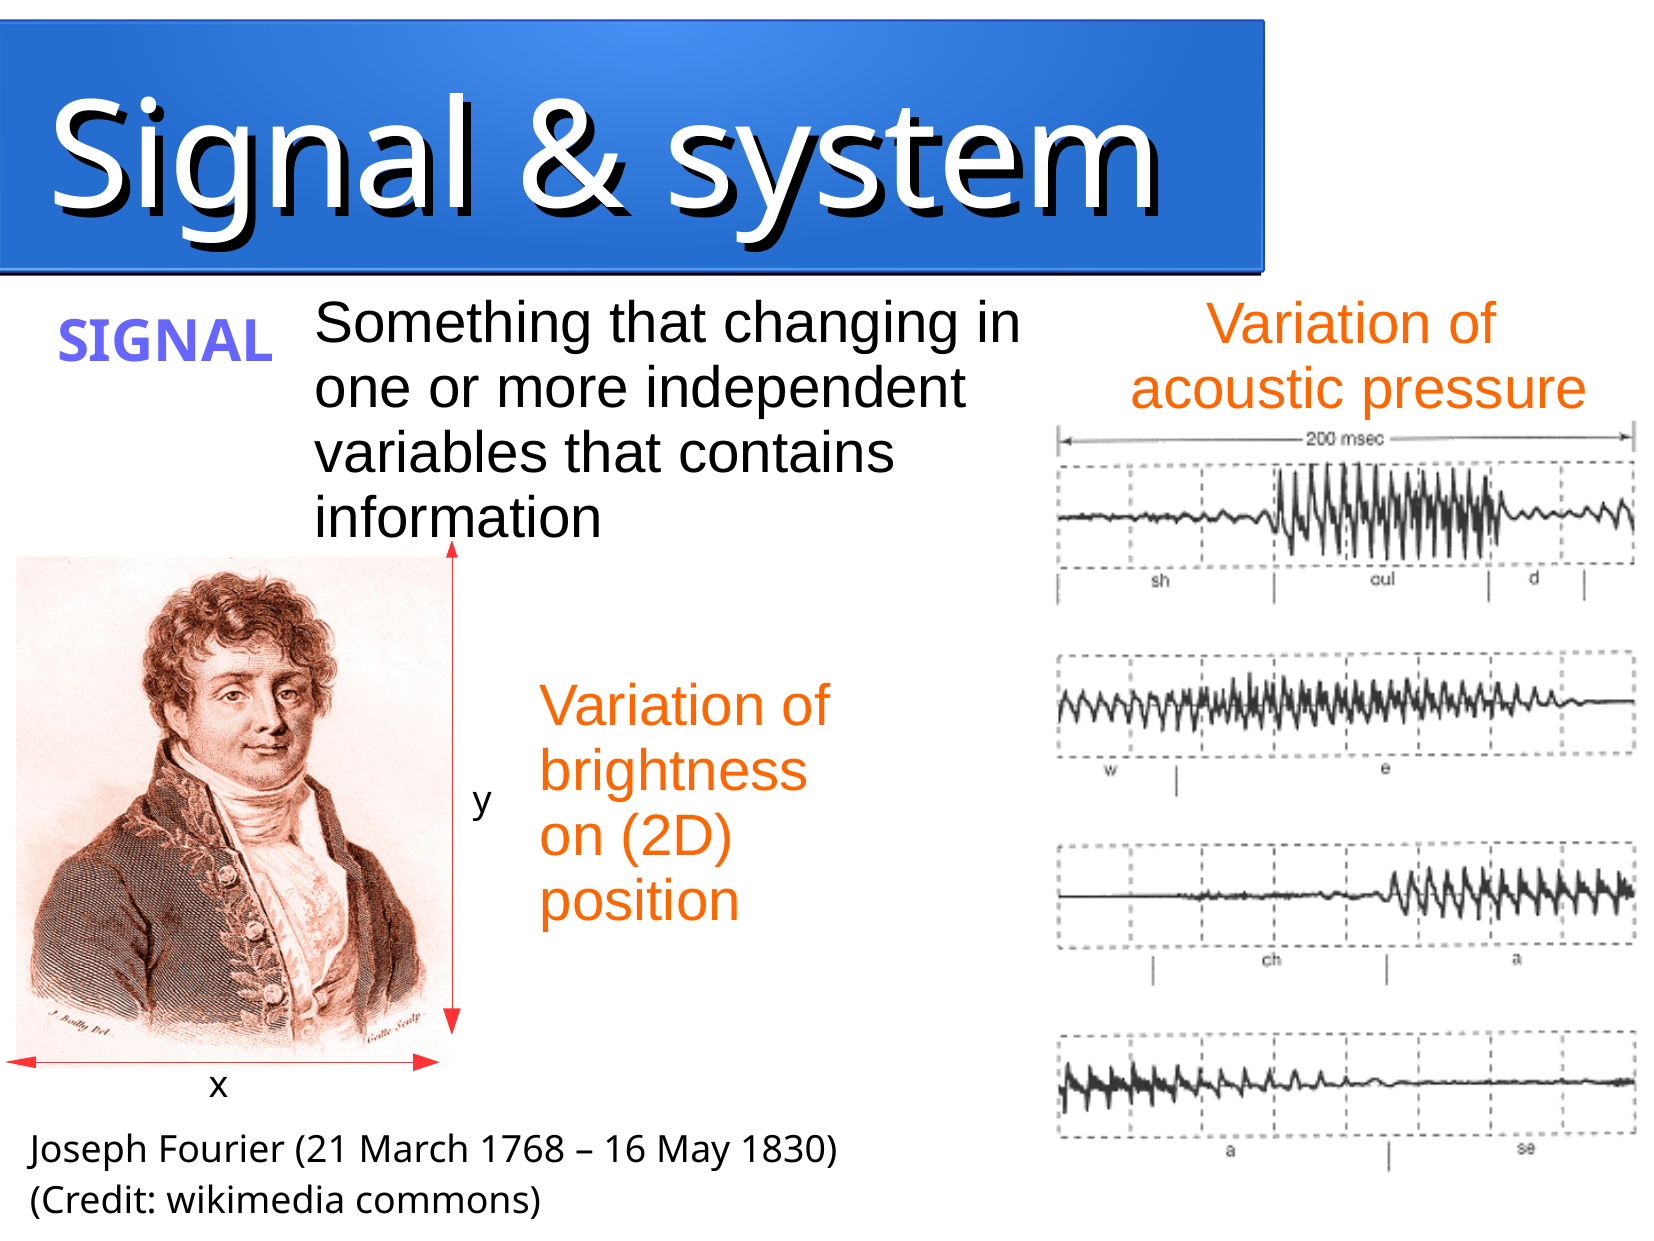

# Signal & system
Something that changing in one or more independent variables that contains information
Variation of
acoustic pressure
SIGNAL
Variation of brightness on (2D) position
y
x
Joseph Fourier (21 March 1768 – 16 May 1830)
(Credit: wikimedia commons)